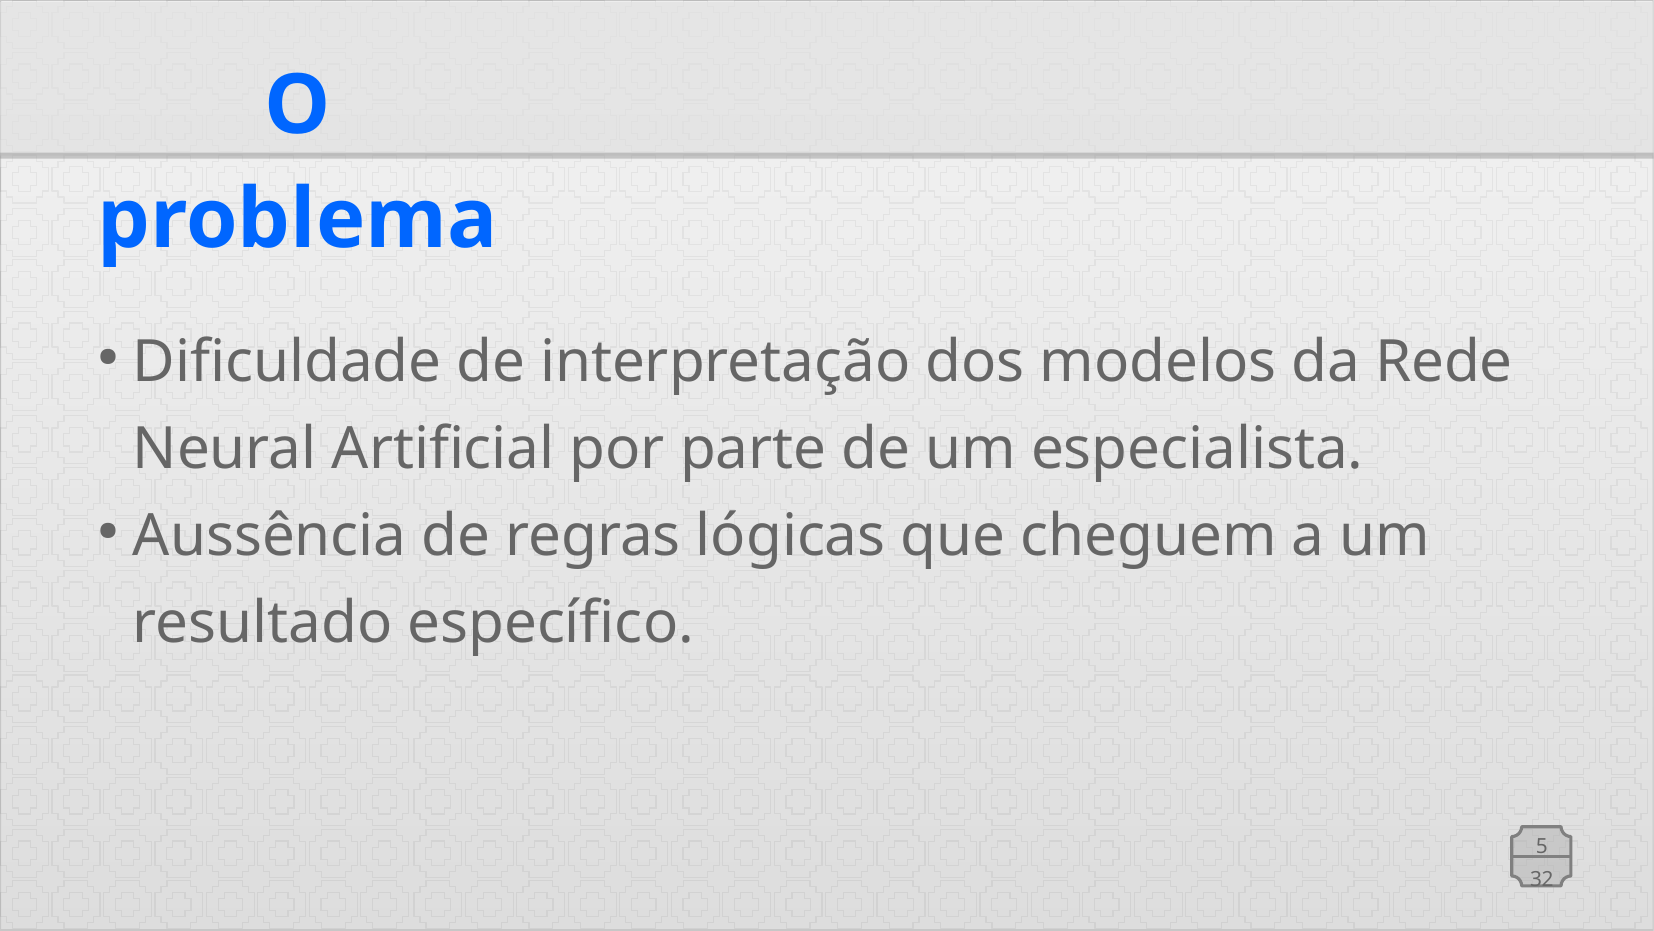

O problema
Dificuldade de interpretação dos modelos da Rede Neural Artificial por parte de um especialista.
Aussência de regras lógicas que cheguem a um resultado específico.